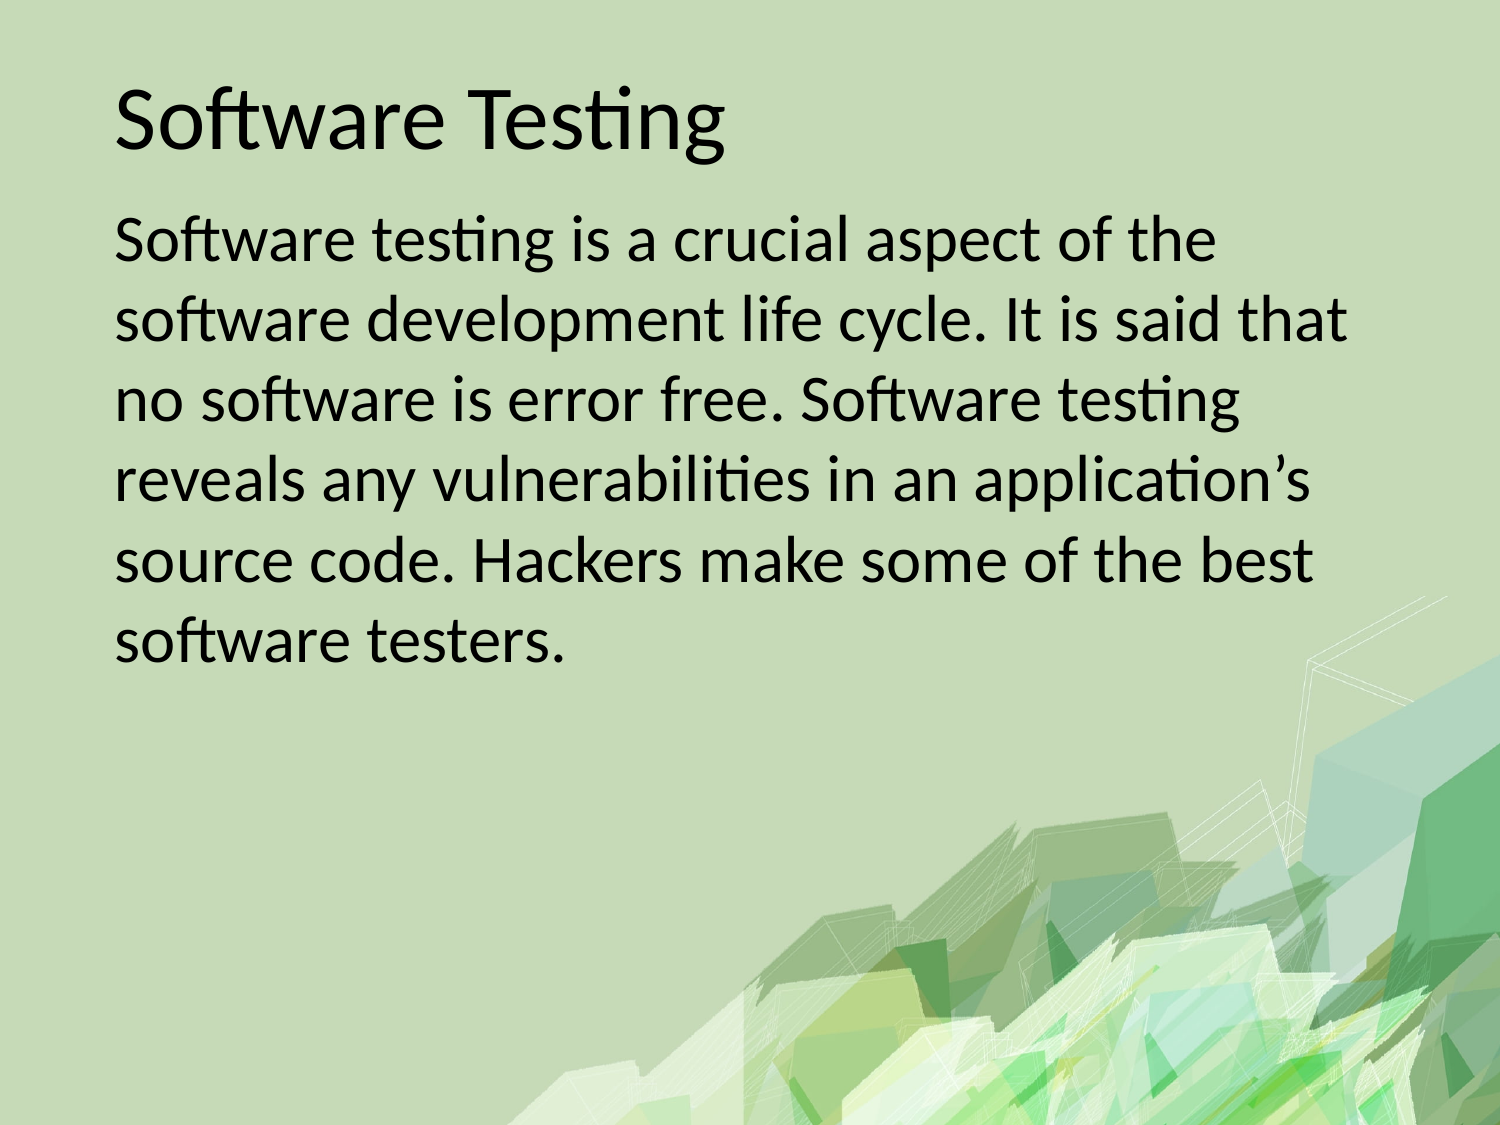

# Software Testing
Software testing is a crucial aspect of the software development life cycle. It is said that no software is error free. Software testing reveals any vulnerabilities in an application’s source code. Hackers make some of the best software testers.